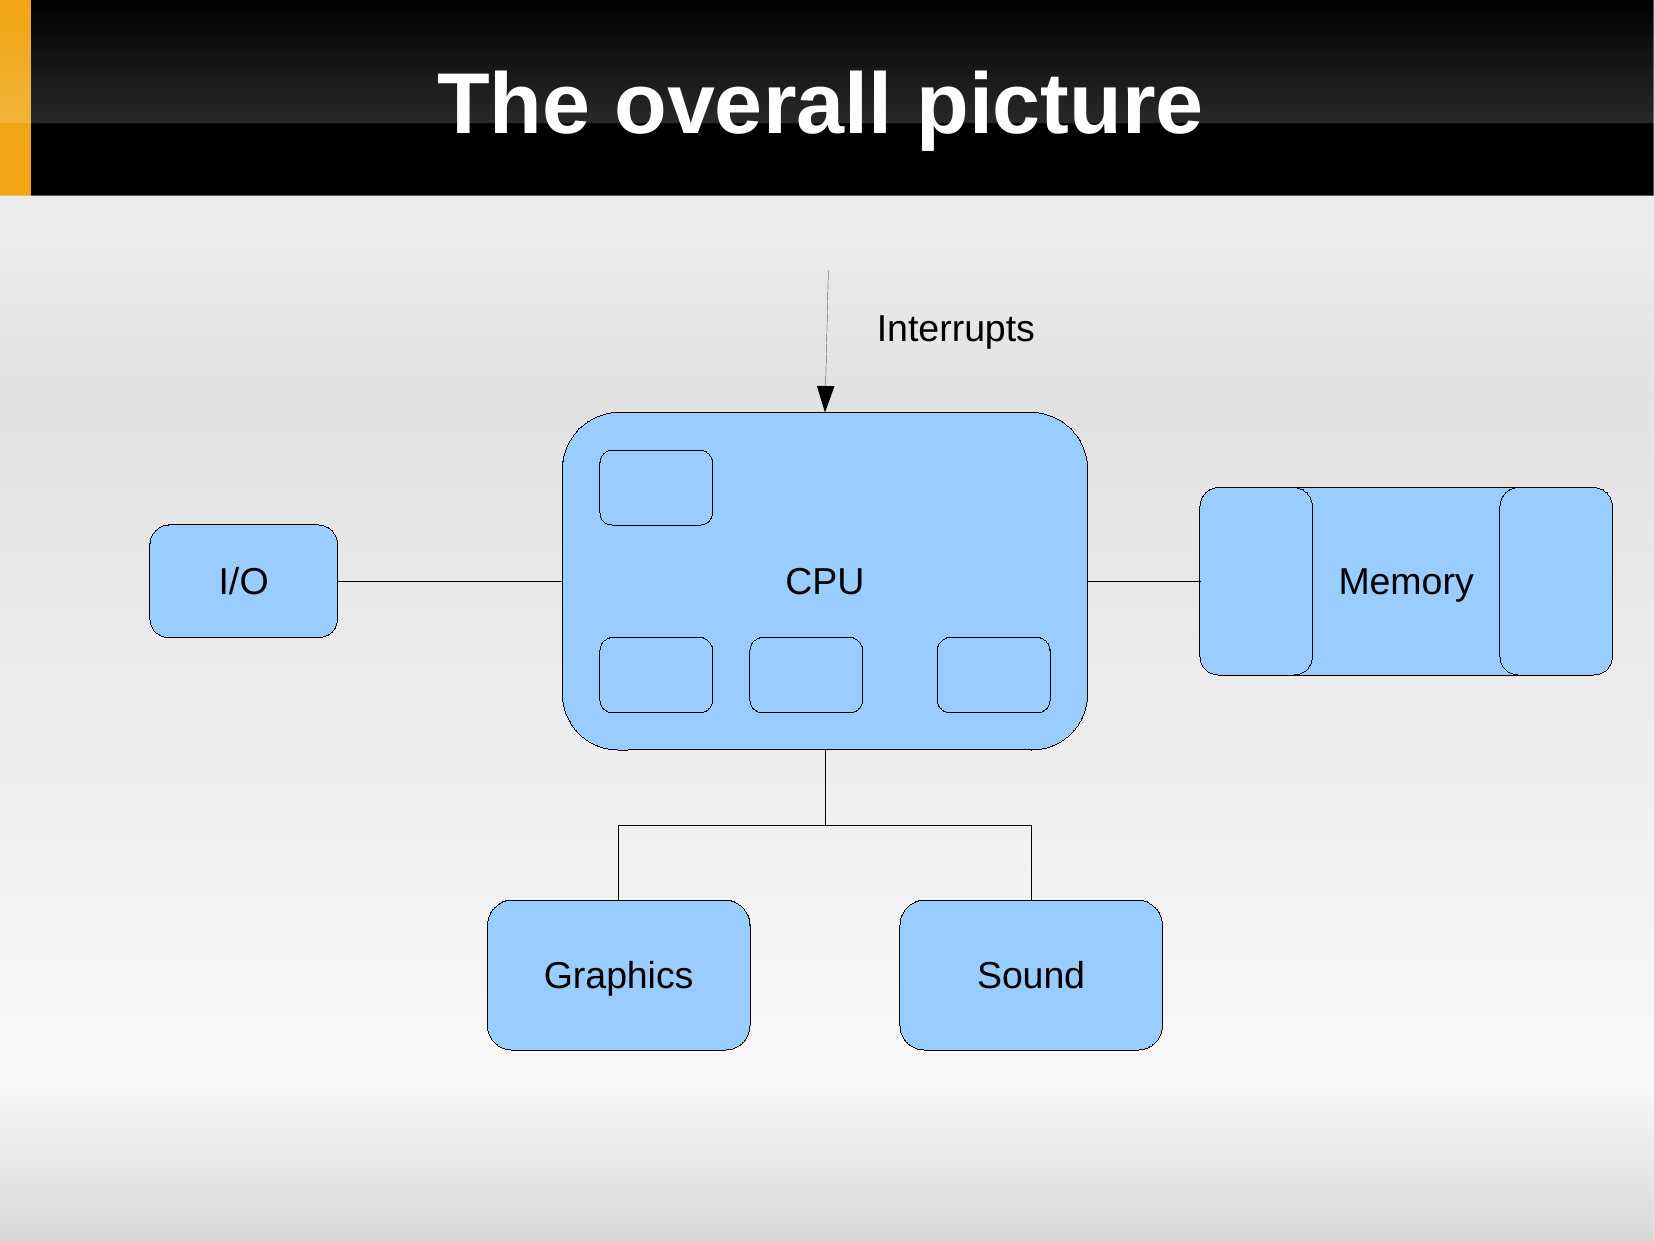

# The overall picture
Interrupts
CPU
Memory
I/O
Graphics
Sound